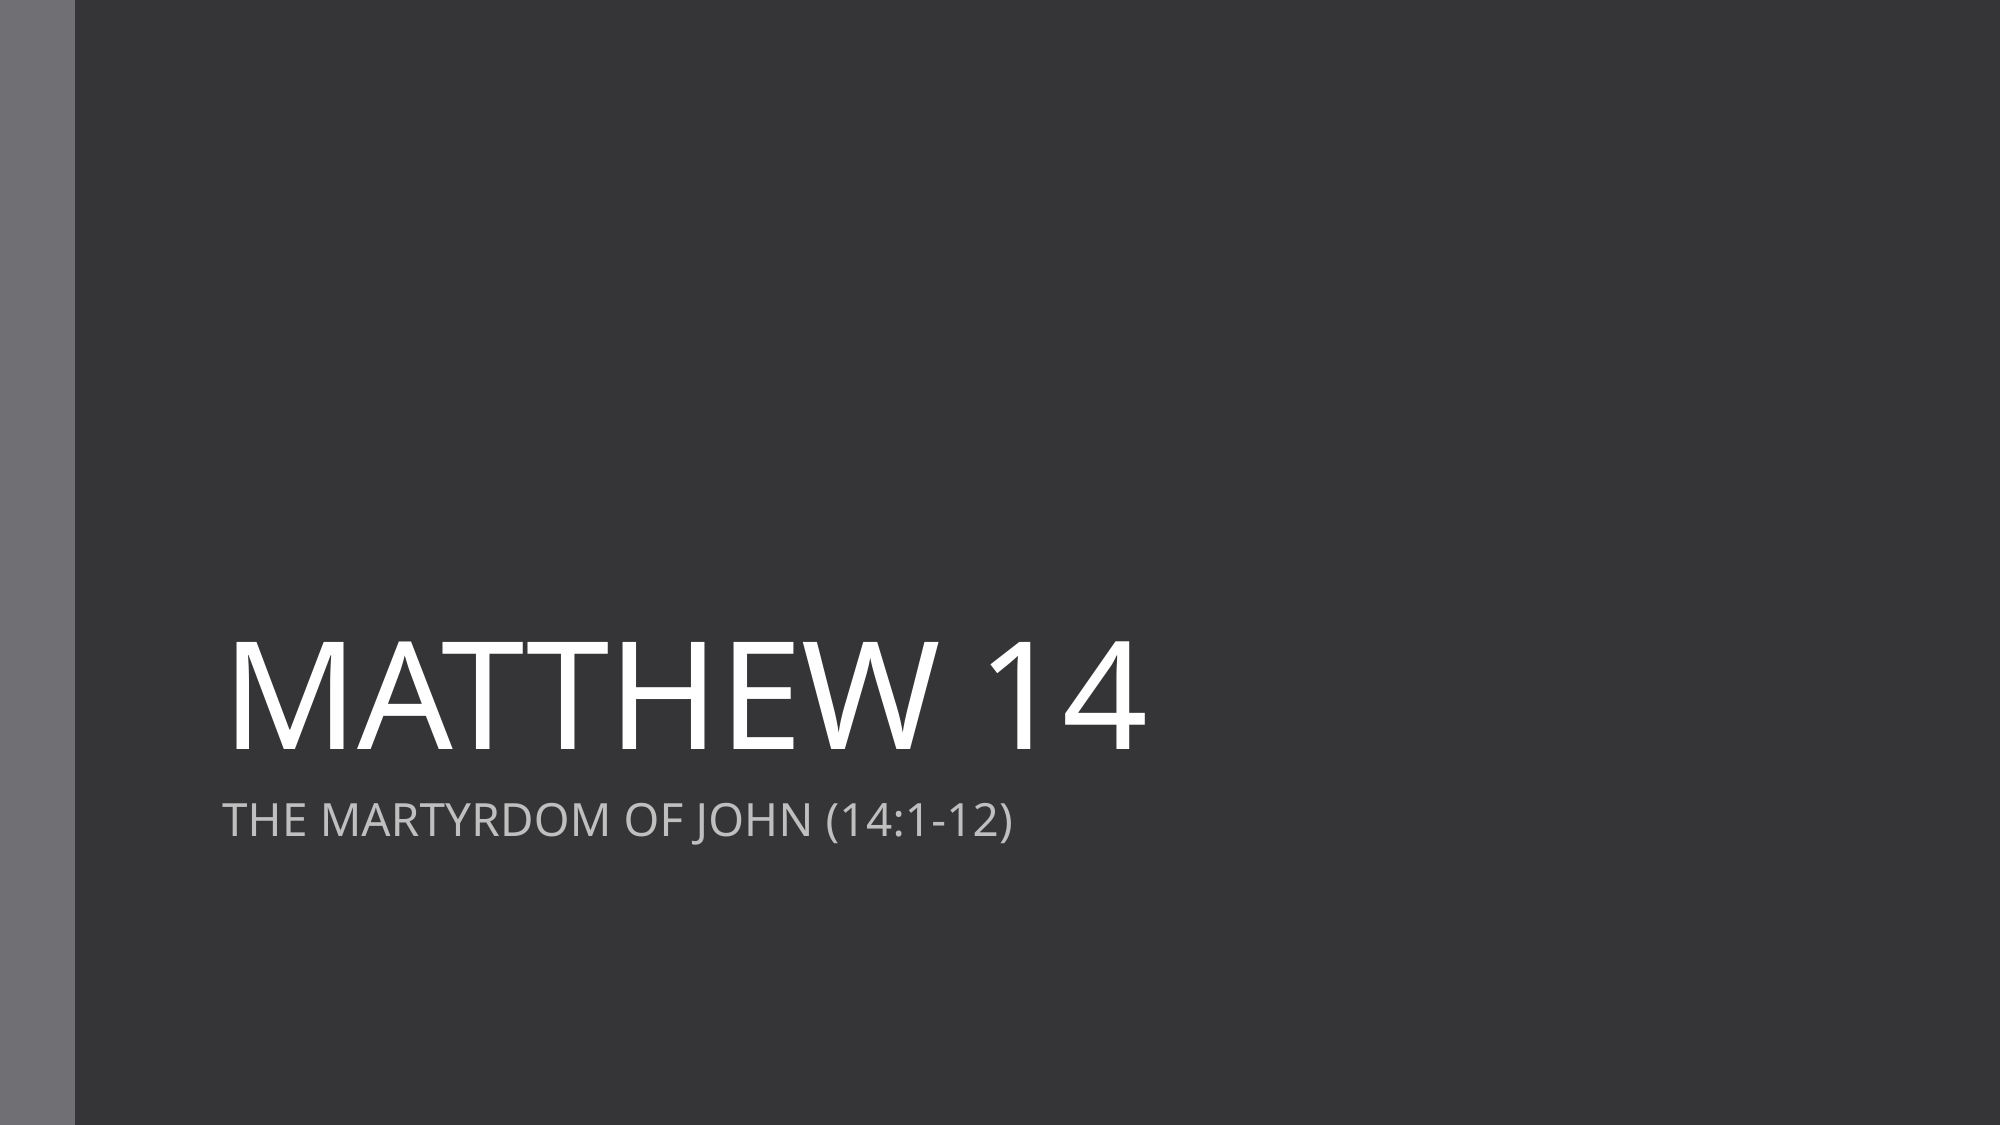

# MATTHEW 14
THE MARTYRDOM OF JOHN (14:1-12)